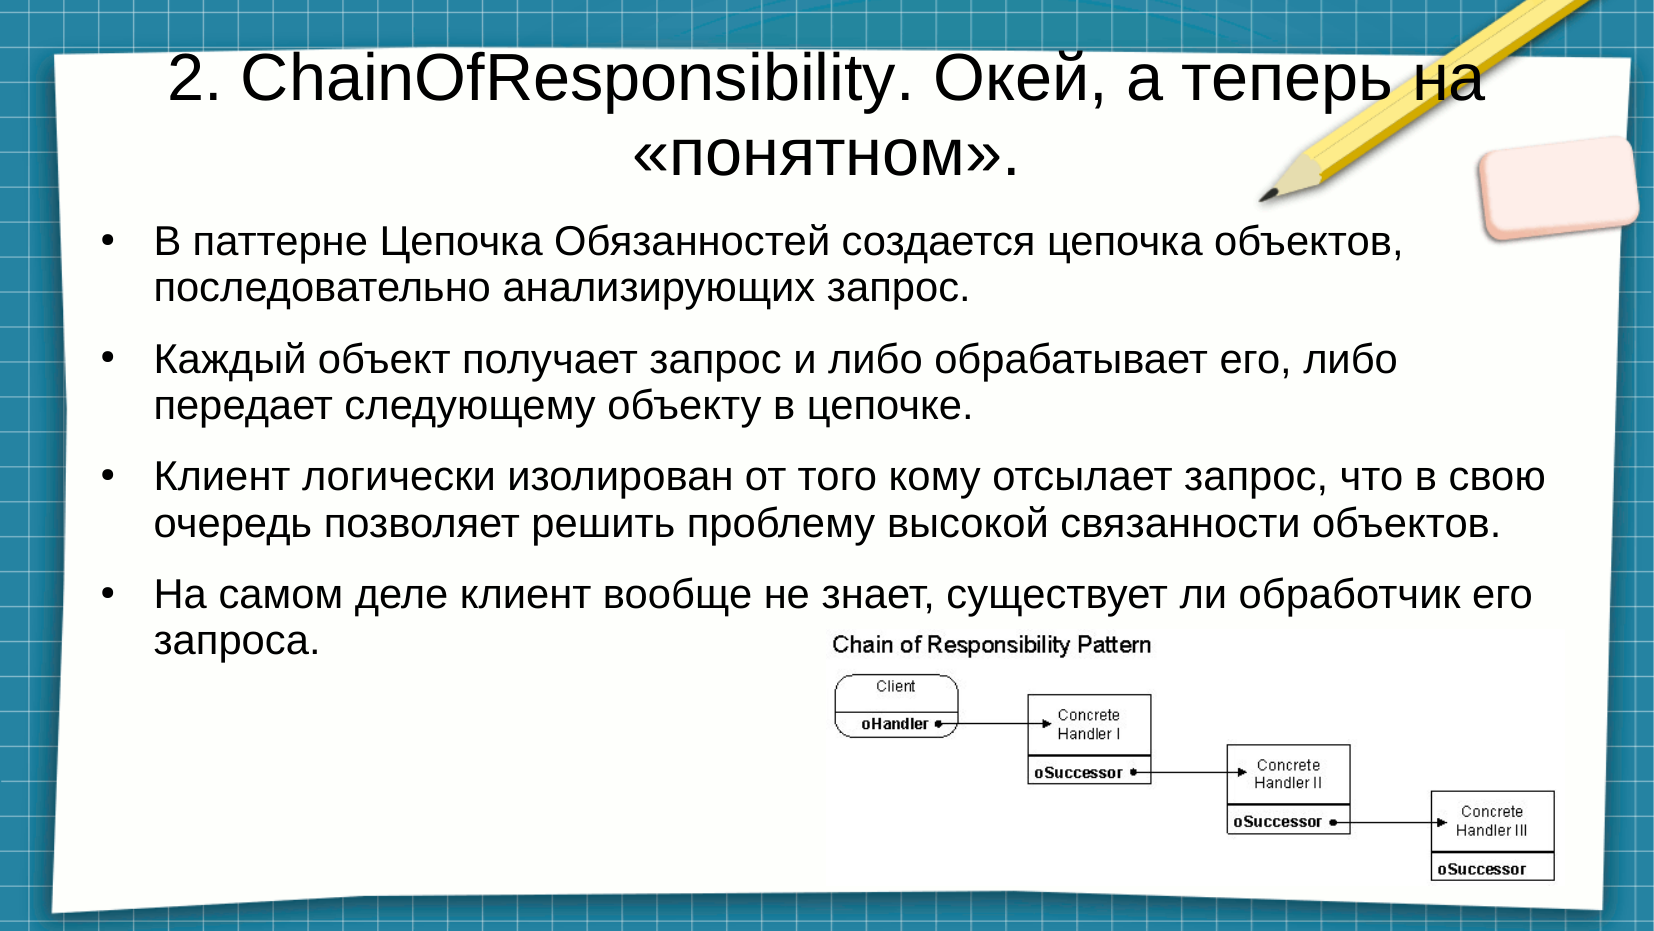

# 2. ChainOfResponsibility. Окей, а теперь на «понятном».
В паттерне Цепочка Обязанностей создается цепочка объектов, последовательно анализирующих запрос.
Каждый объект получает запрос и либо обрабатывает его, либо передает следующему объекту в цепочке.
Клиент логически изолирован от того кому отсылает запрос, что в свою очередь позволяет решить проблему высокой связанности объектов.
На самом деле клиент вообще не знает, существует ли обработчик его запроса.